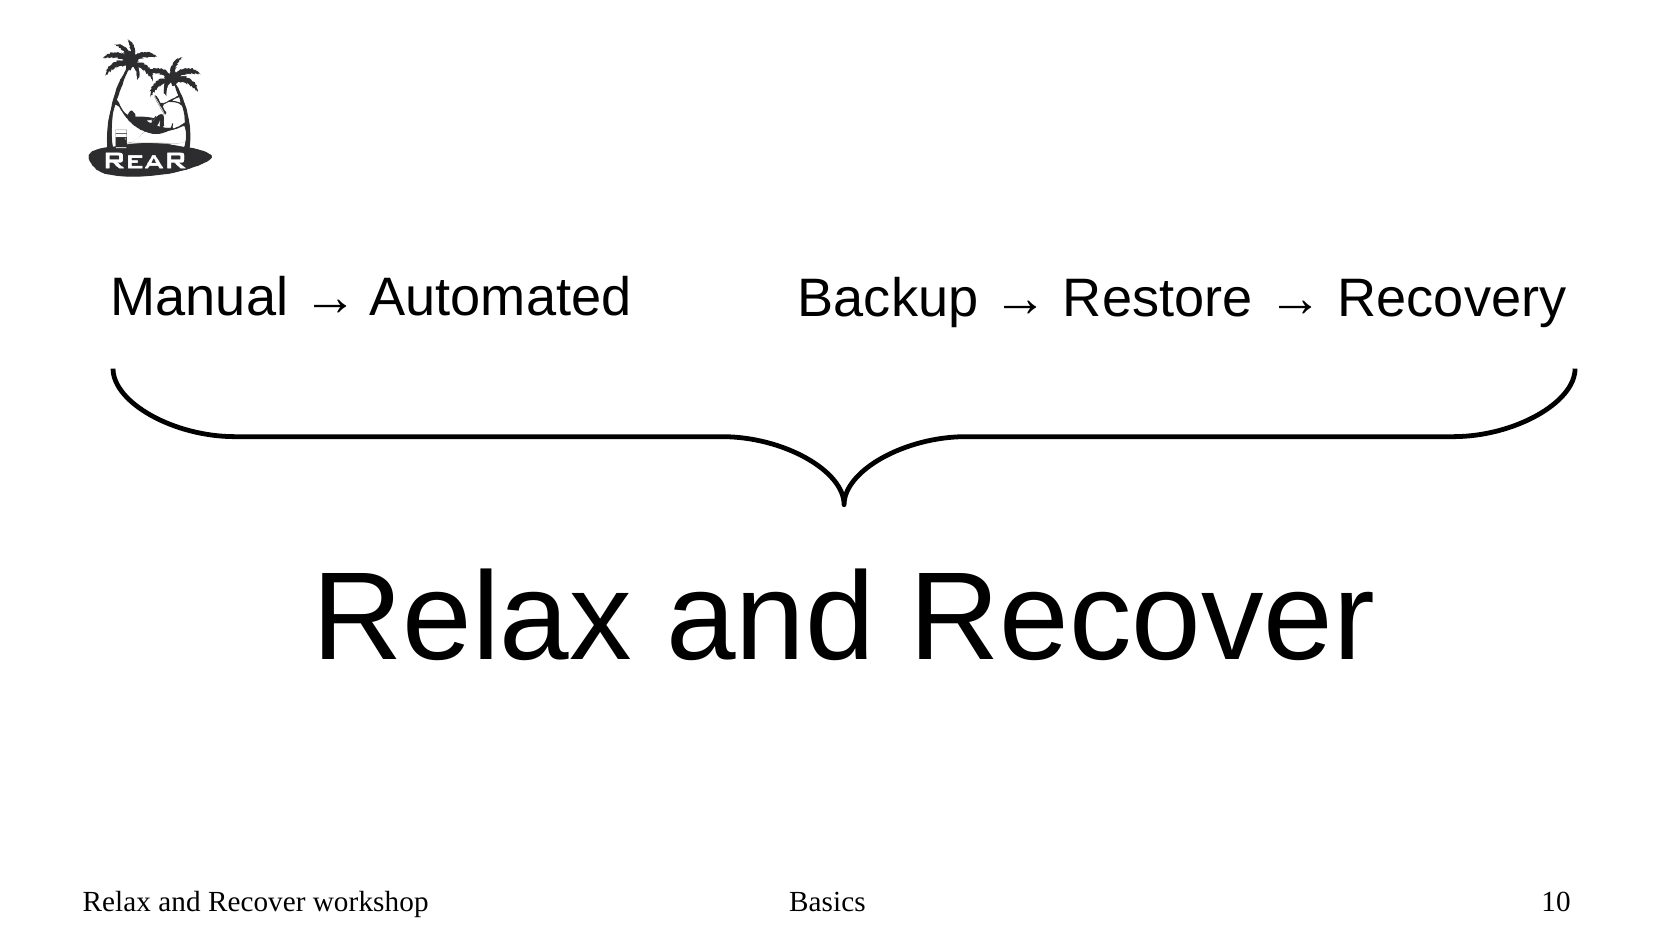

Manual → Automated
Backup → Restore → Recovery
Relax and Recover
Relax and Recover workshop
Basics
10